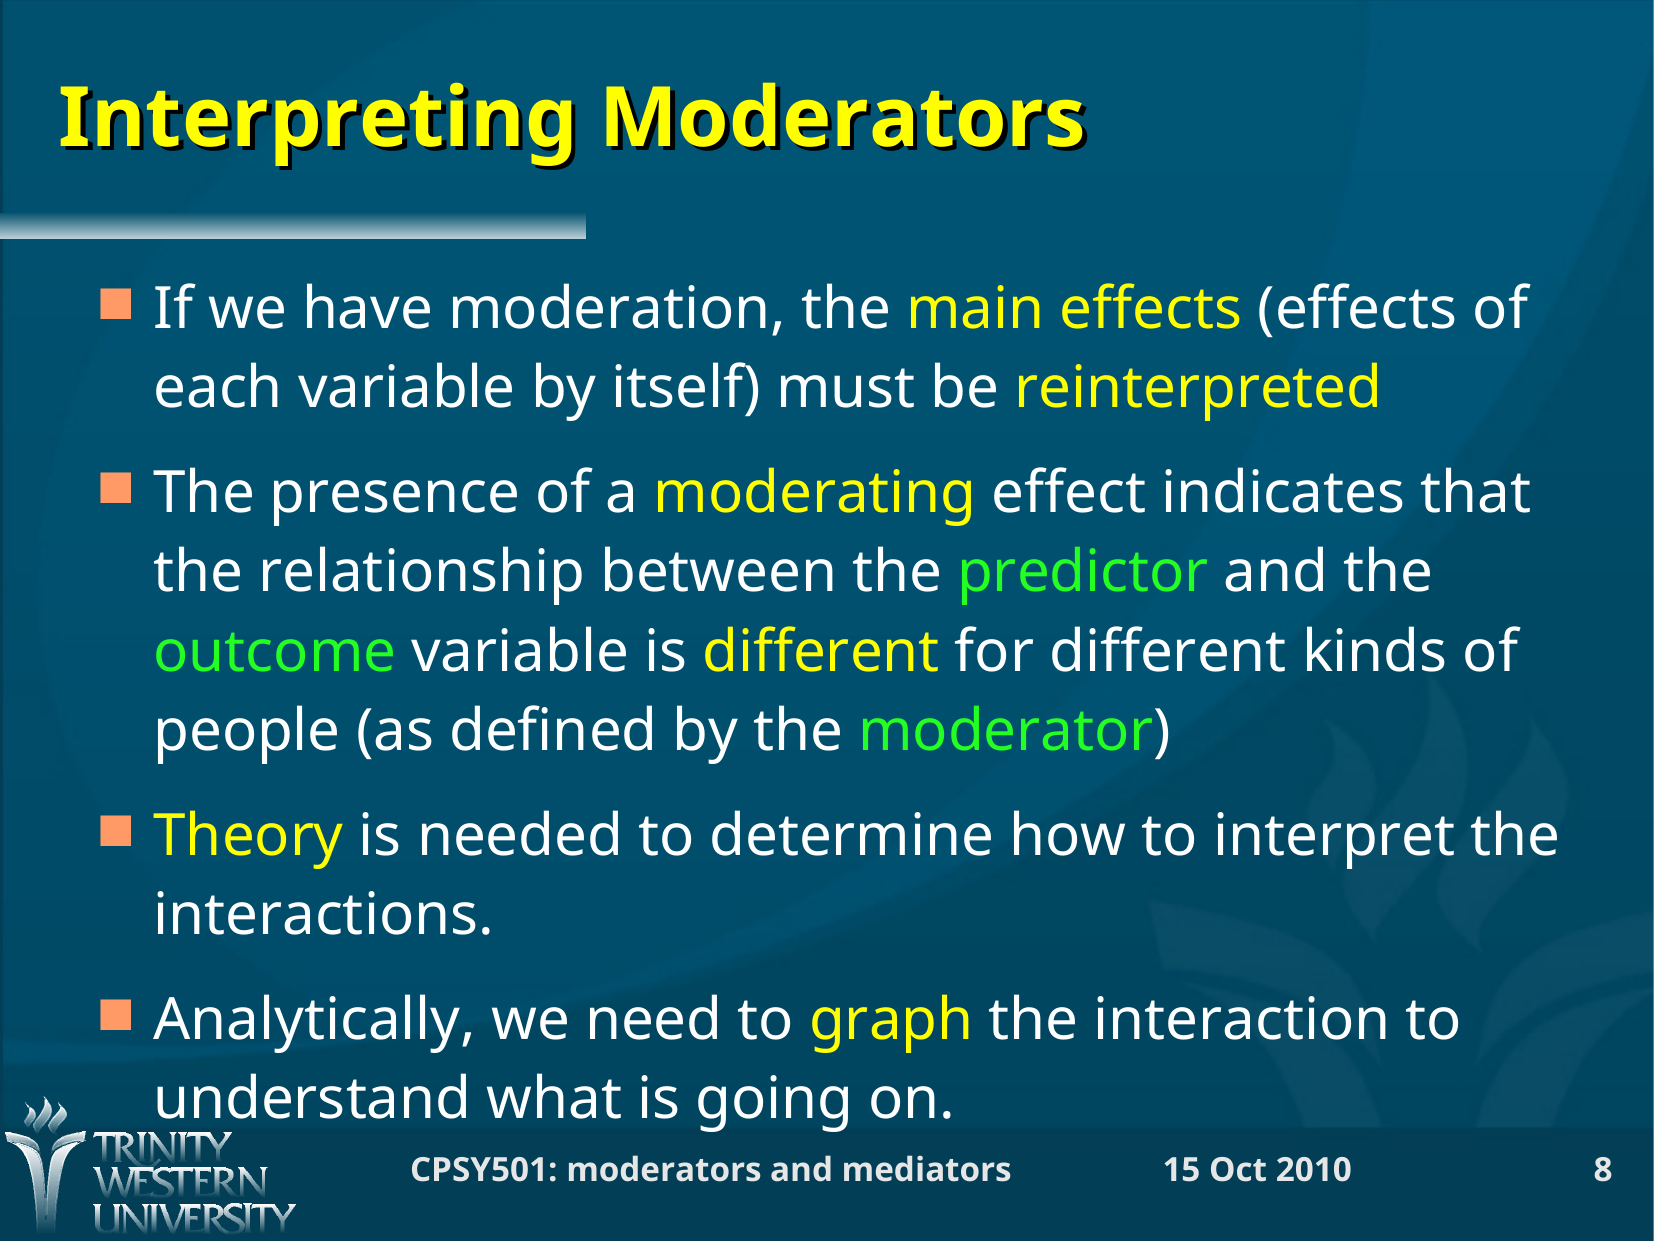

# Interpreting Moderators
If we have moderation, the main effects (effects of each variable by itself) must be reinterpreted
The presence of a moderating effect indicates that the relationship between the predictor and the outcome variable is different for different kinds of people (as defined by the moderator)
Theory is needed to determine how to interpret the interactions.
Analytically, we need to graph the interaction to understand what is going on.
CPSY501: moderators and mediators
15 Oct 2010
8